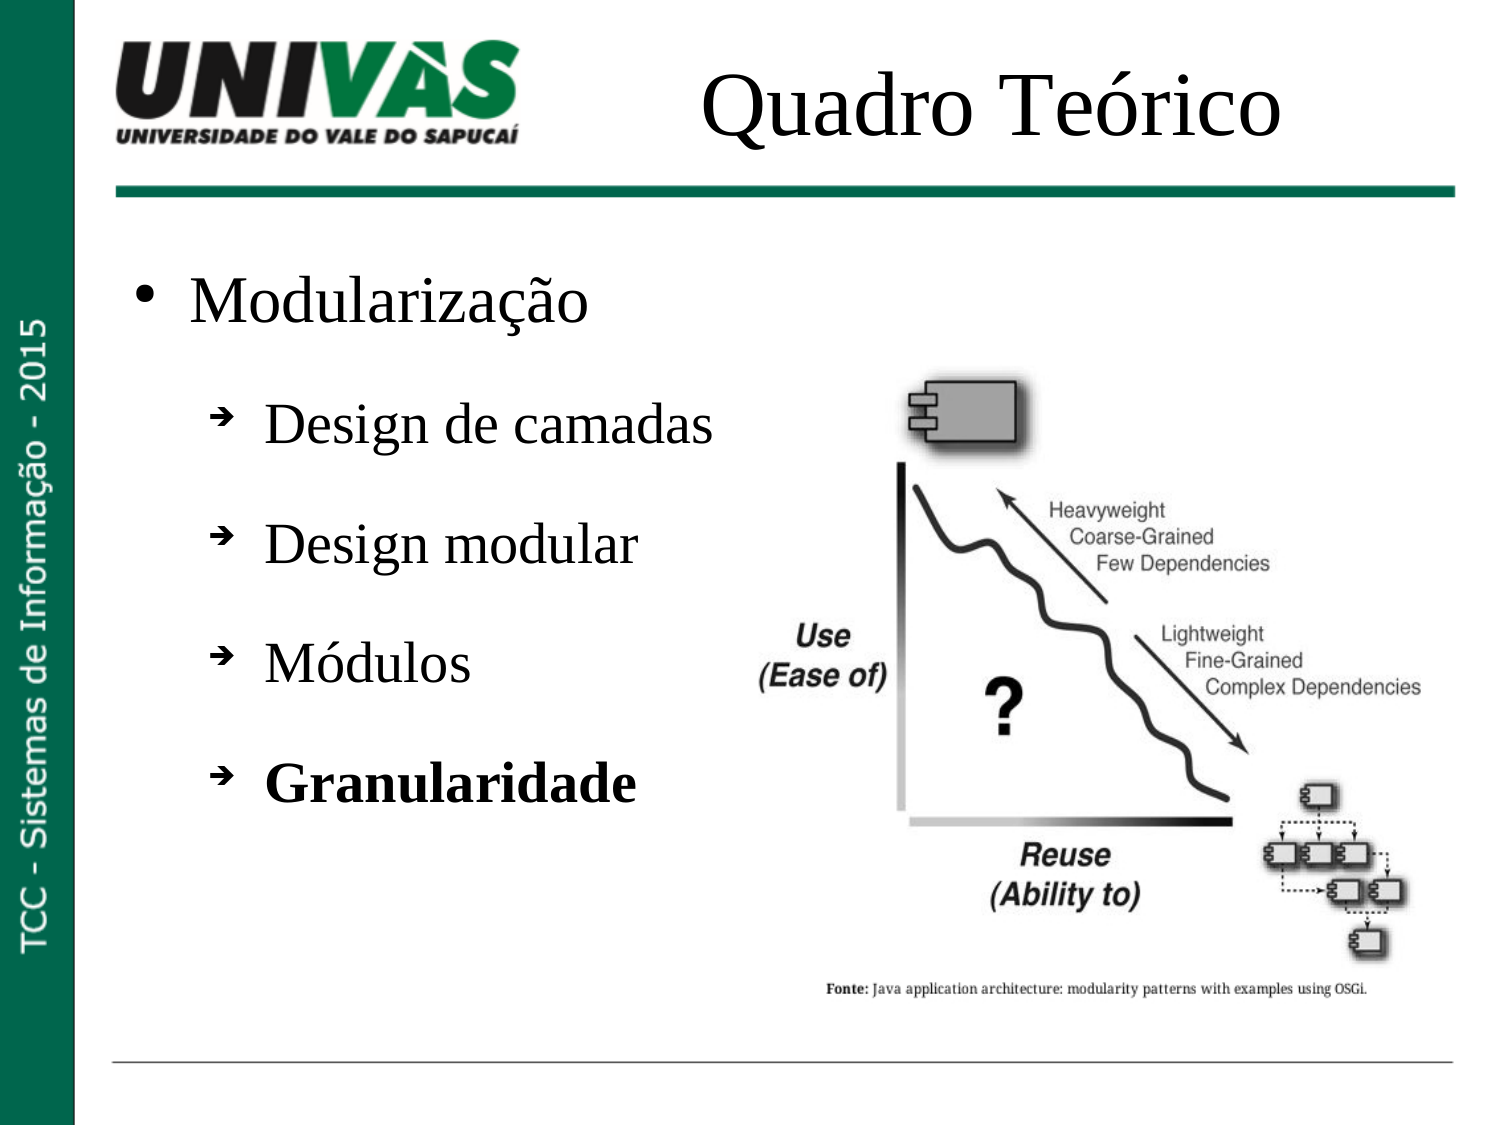

# Quadro Teórico
Modularização
Design de camadas
Design modular
Módulos
Granularidade